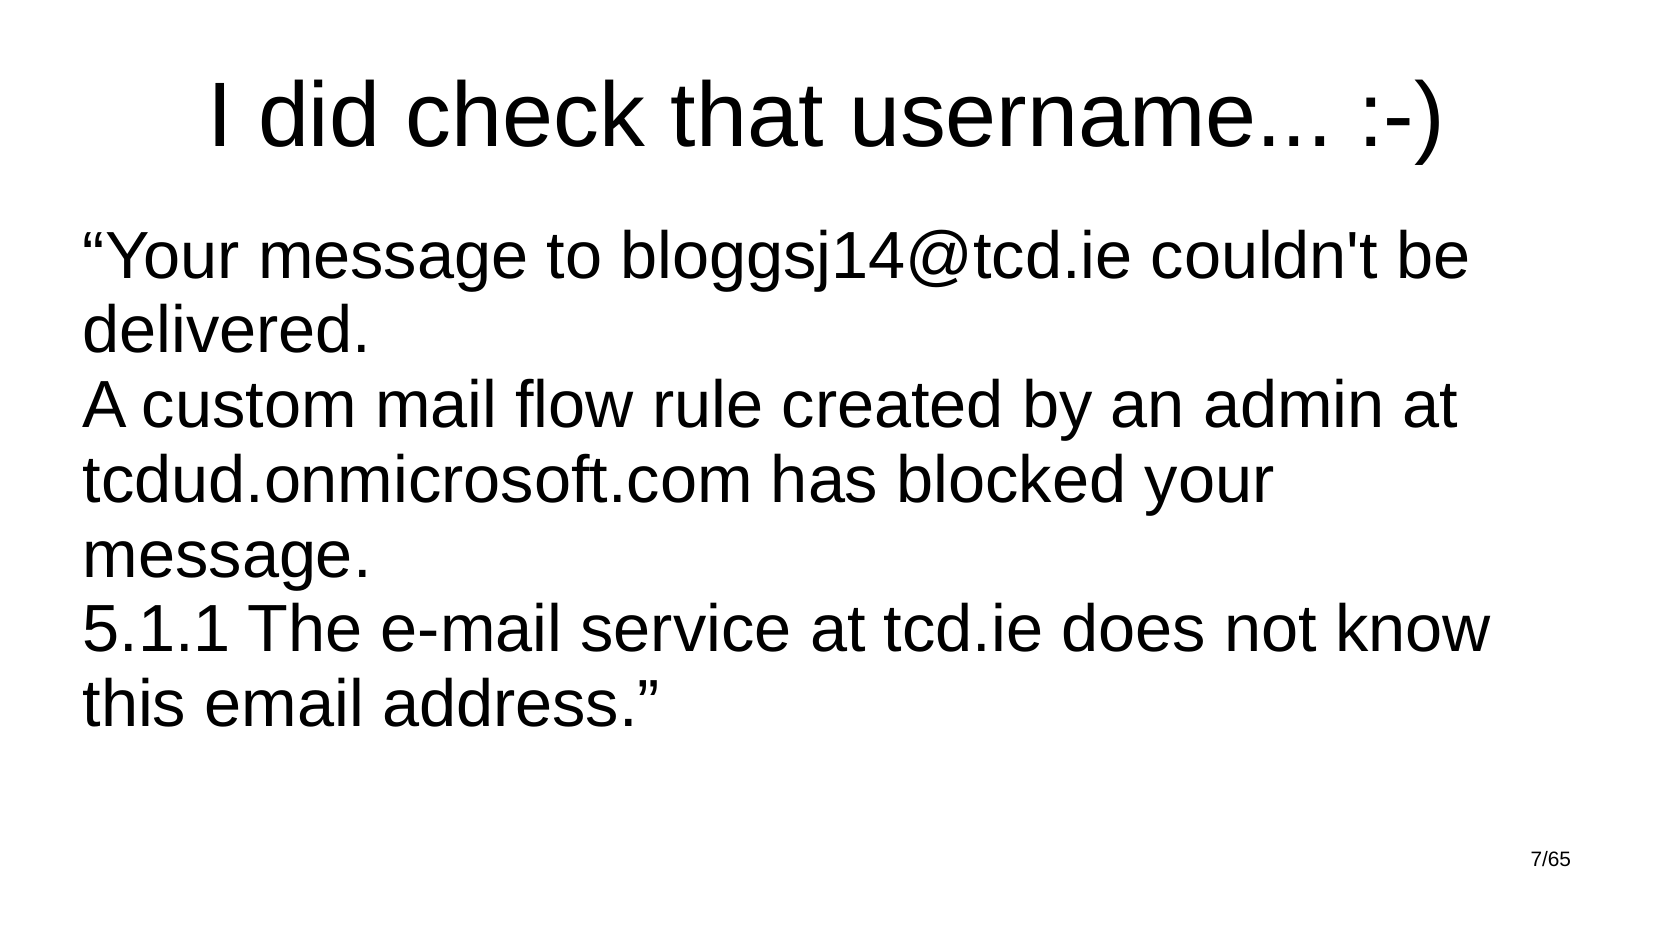

# I did check that username... :-)
“Your message to bloggsj14@tcd.ie couldn't be delivered.
A custom mail flow rule created by an admin at tcdud.onmicrosoft.com has blocked your message.
5.1.1 The e-mail service at tcd.ie does not know this email address.”
7